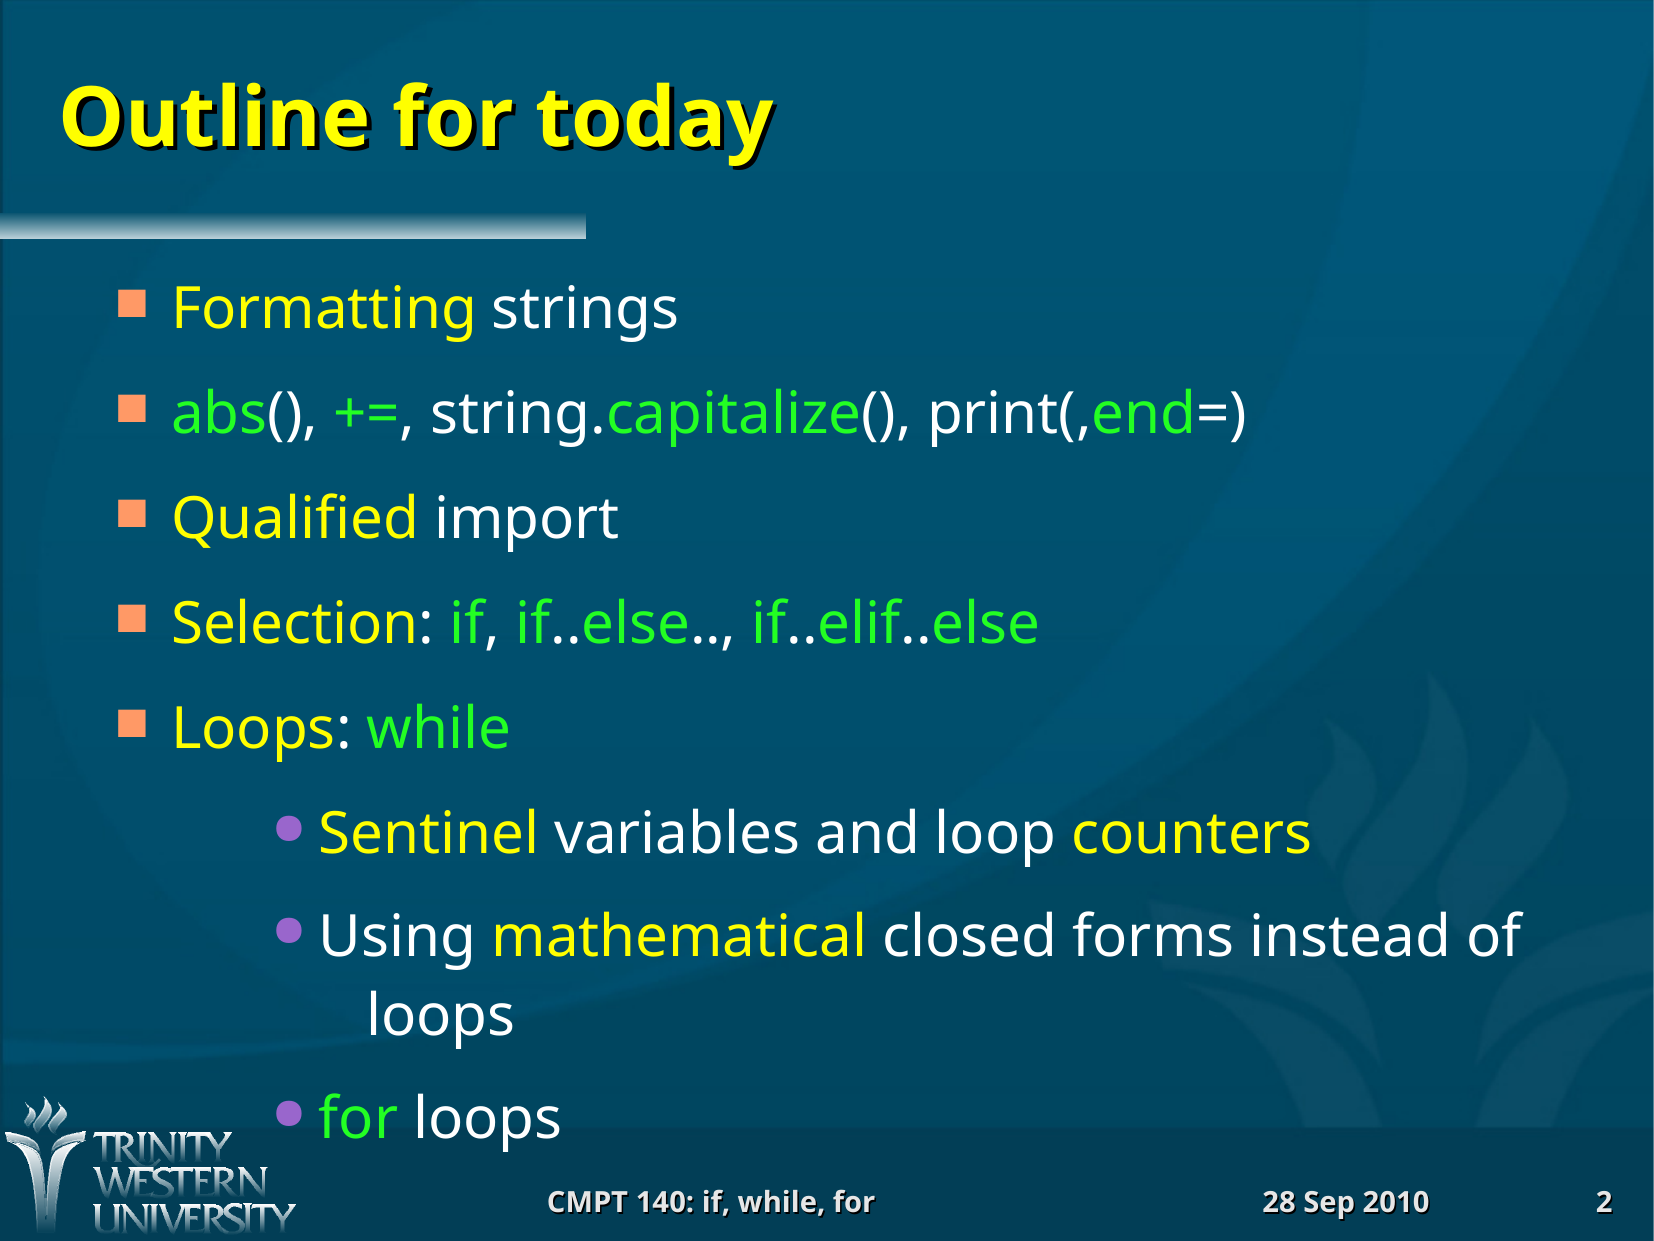

# Outline for today
Formatting strings
abs(), +=, string.capitalize(), print(,end=)
Qualified import
Selection: if, if..else.., if..elif..else
Loops: while
Sentinel variables and loop counters
Using mathematical closed forms instead of loops
for loops
CMPT 140: if, while, for
28 Sep 2010
2